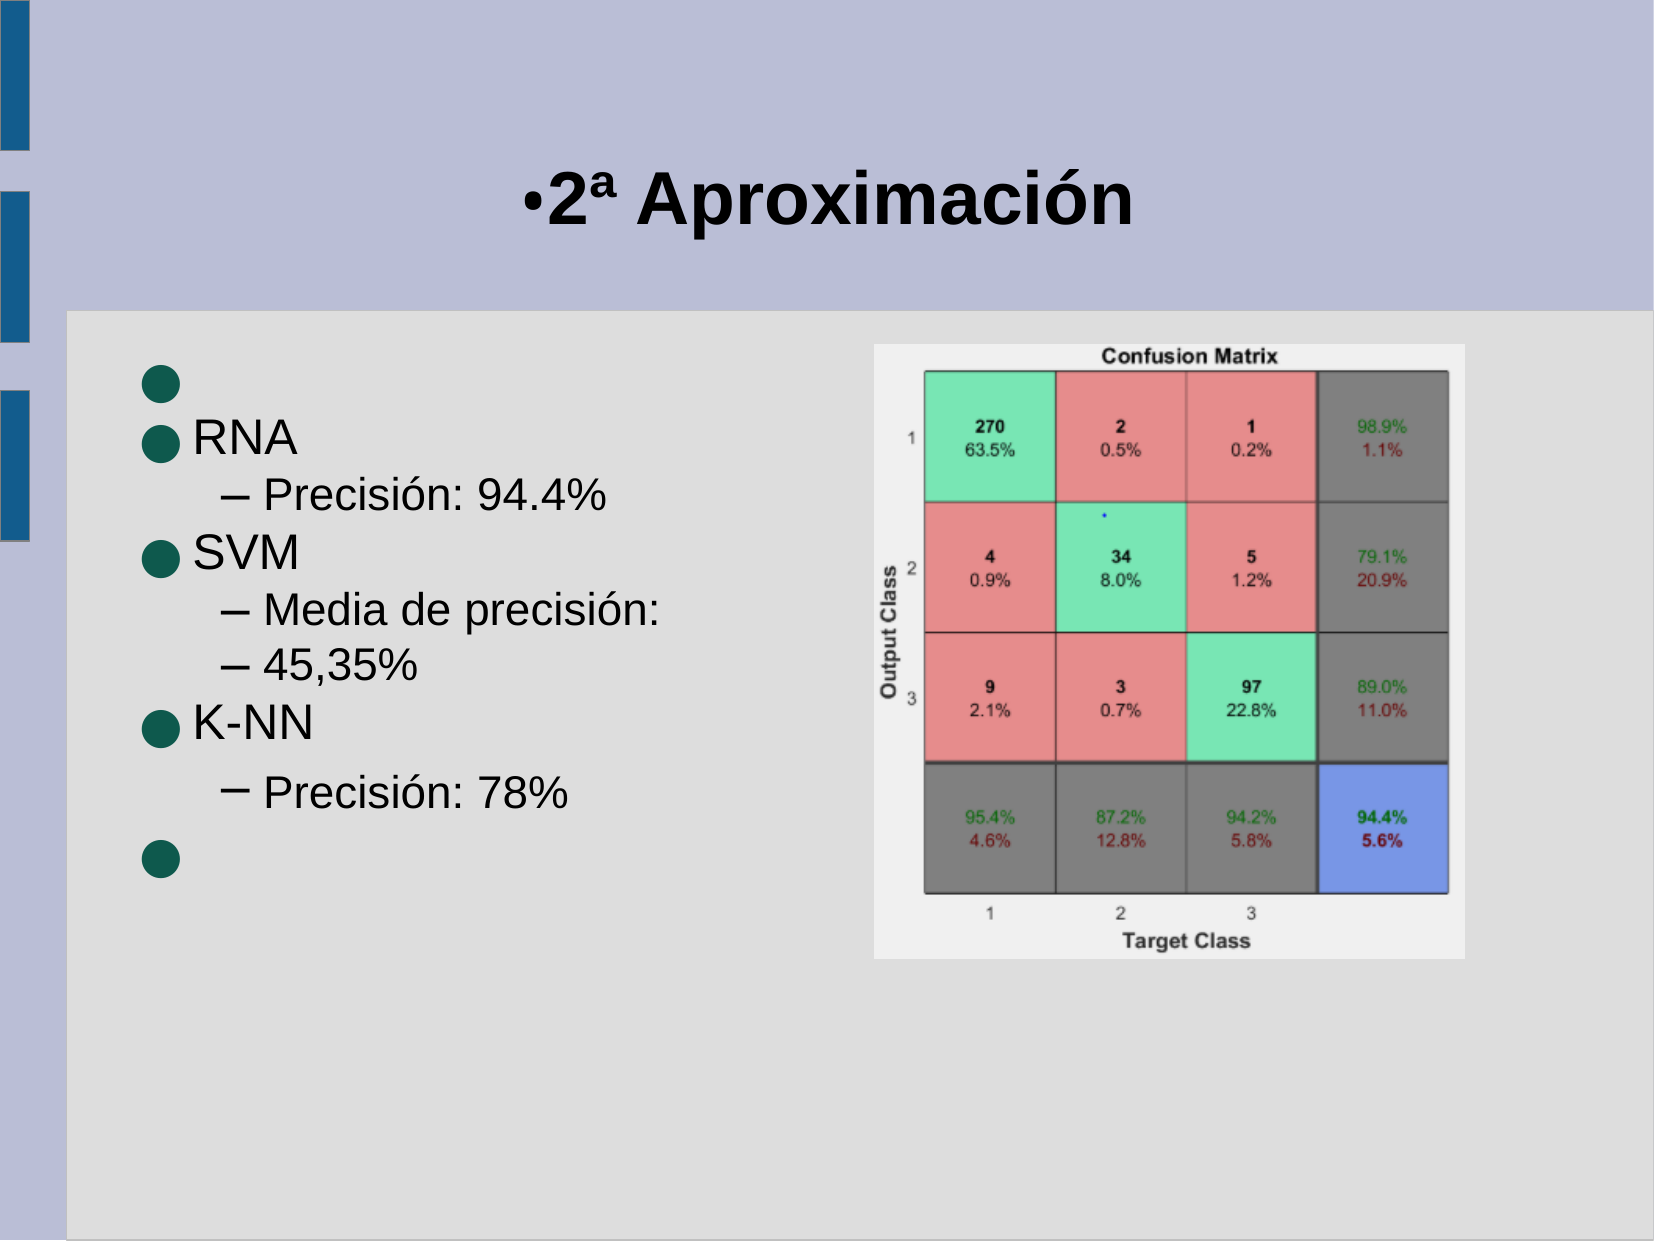

2ª Aproximación
RNA
Precisión: 94.4%
SVM
Media de precisión:
45,35%
K-NN
Precisión: 78%